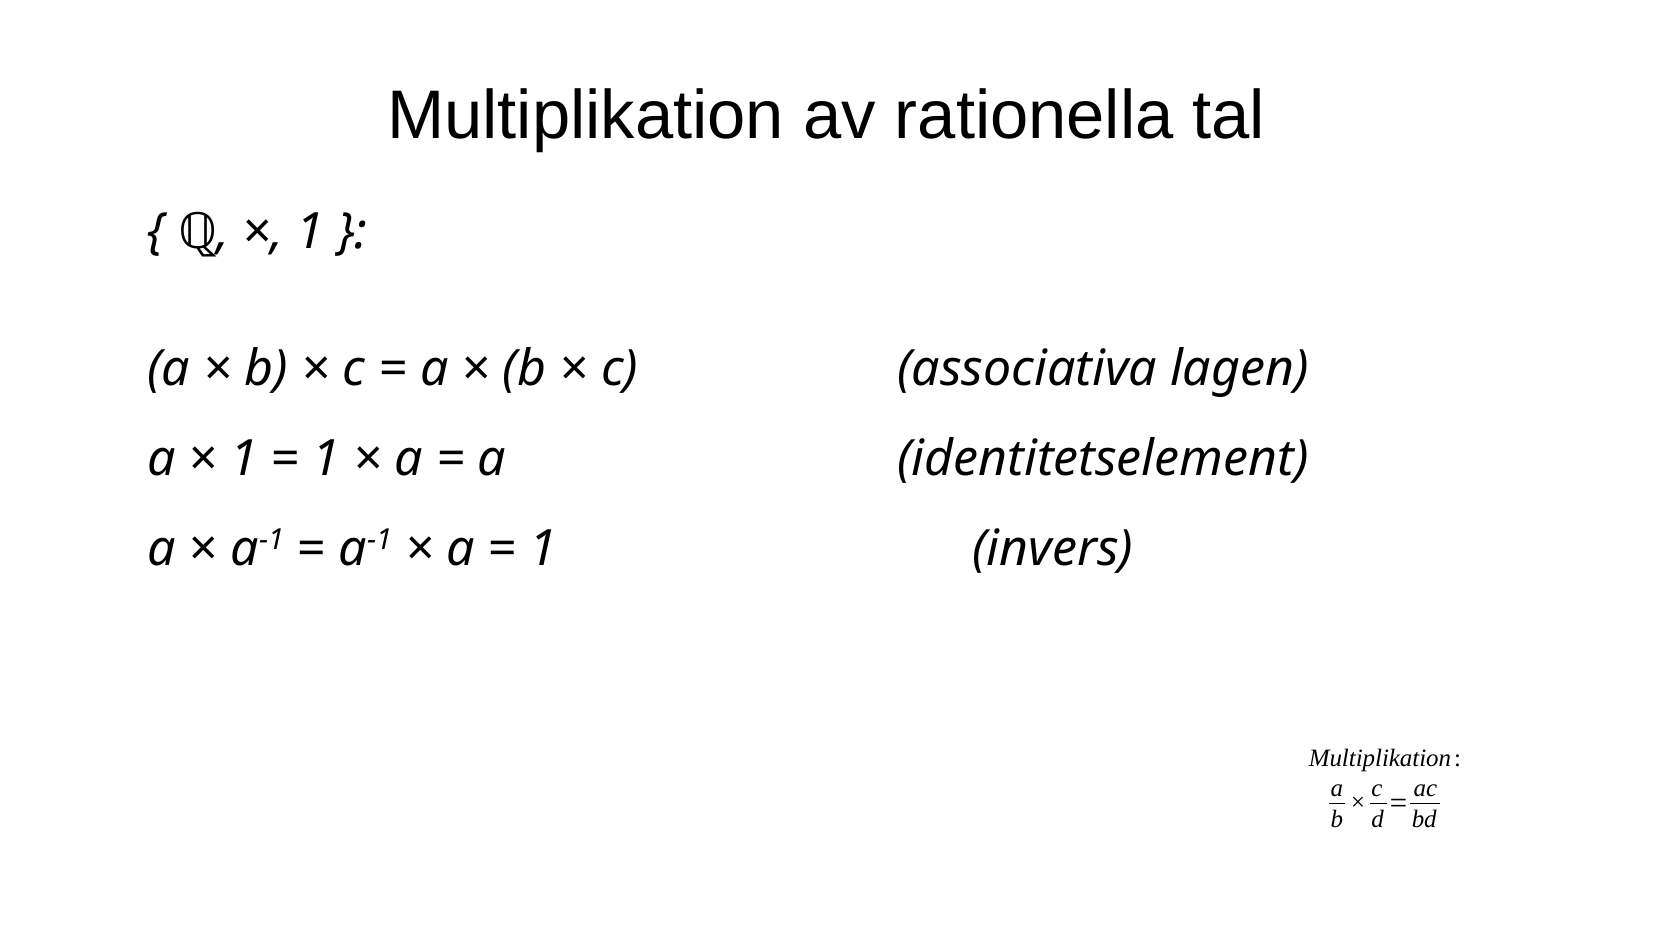

# Multiplikation av rationella tal
{ ℚ, ×, 1 }:
(a × b) × c = a × (b × c)				(associativa lagen)
a × 1 = 1 × a = a						(identitetselement)
a × a-1 = a-1 × a = 1						(invers)